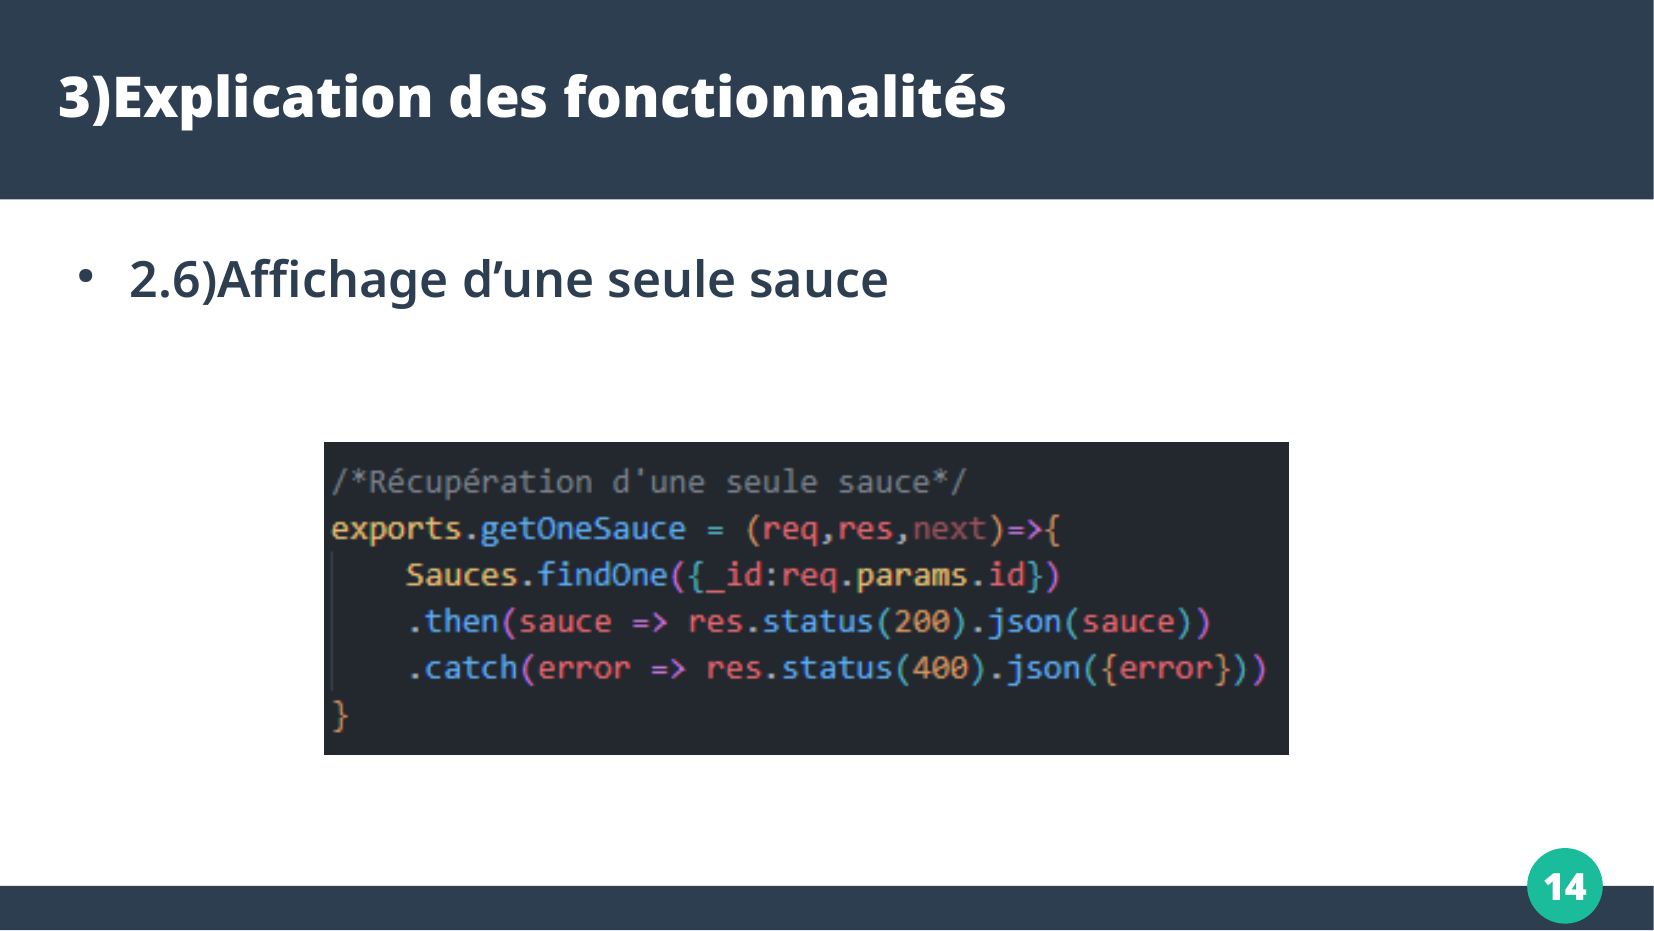

# 3)Explication des fonctionnalités
2.6)Affichage d’une seule sauce